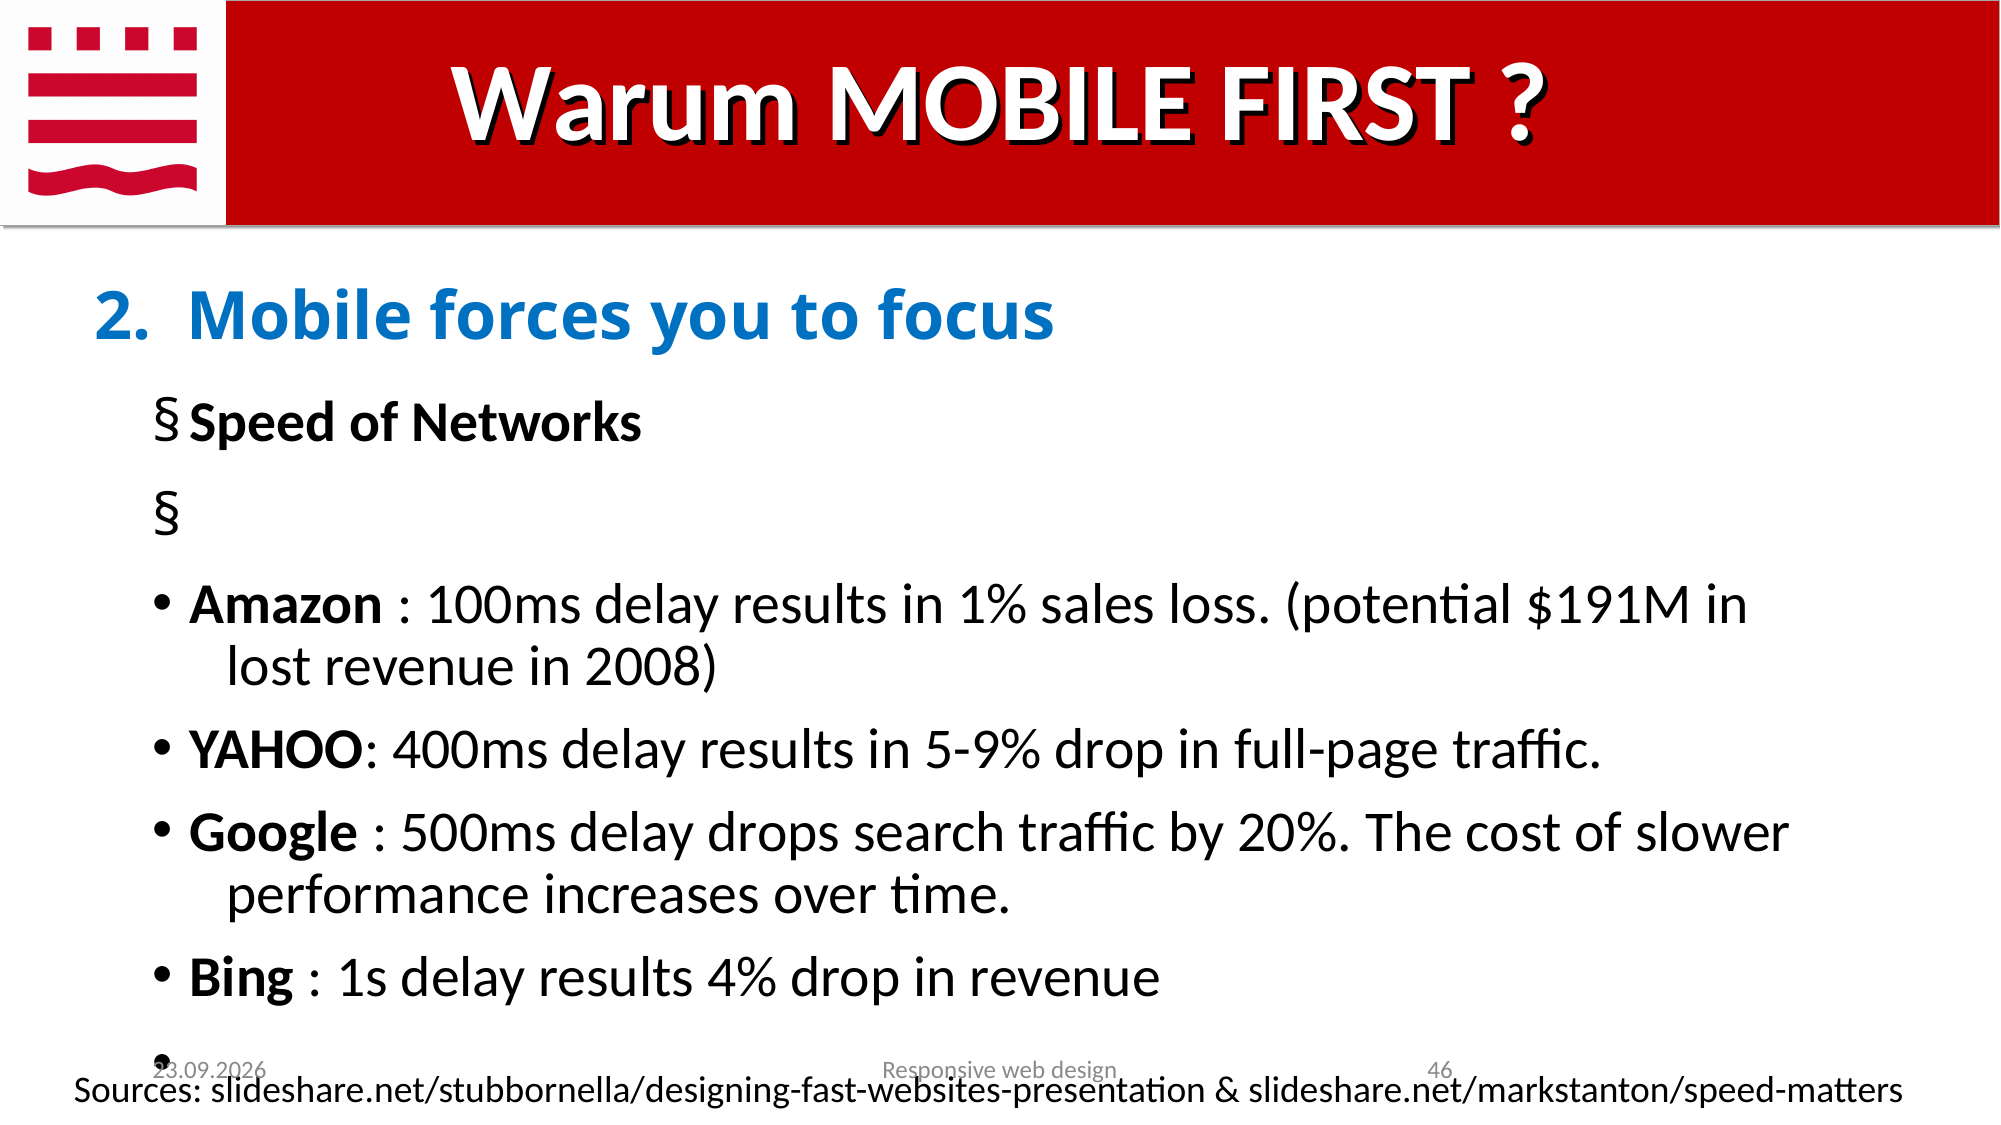

Warum MOBILE FIRST ?
# 2. Mobile forces you to focus
Speed of Networks
Amazon : 100ms delay results in 1% sales loss. (potential $191M in lost revenue in 2008)
YAHOO: 400ms delay results in 5-9% drop in full-page traffic.
Google : 500ms delay drops search traffic by 20%. The cost of slower performance increases over time.
Bing : 1s delay results 4% drop in revenue
Responsive web design
46
Sources: slideshare.net/stubbornella/designing-fast-websites-presentation & slideshare.net/markstanton/speed-matters